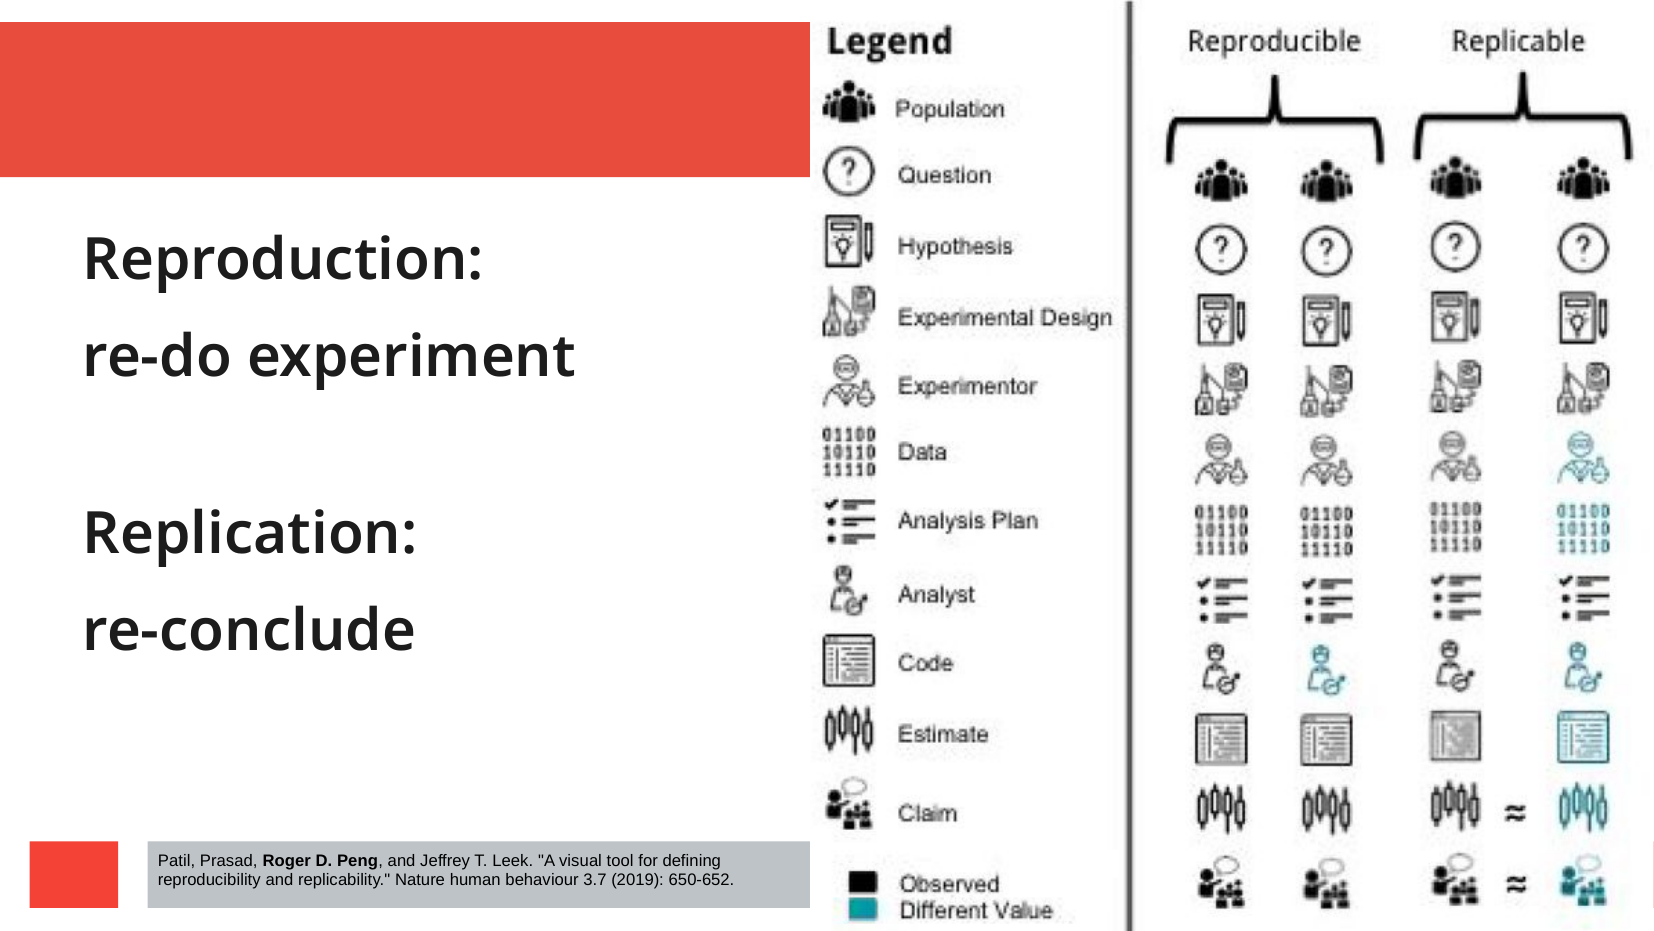

# Reproduction:
re-do experiment
Replication:
re-conclude
Patil, Prasad, Roger D. Peng, and Jeffrey T. Leek. "A visual tool for defining reproducibility and replicability." Nature human behaviour 3.7 (2019): 650-652.